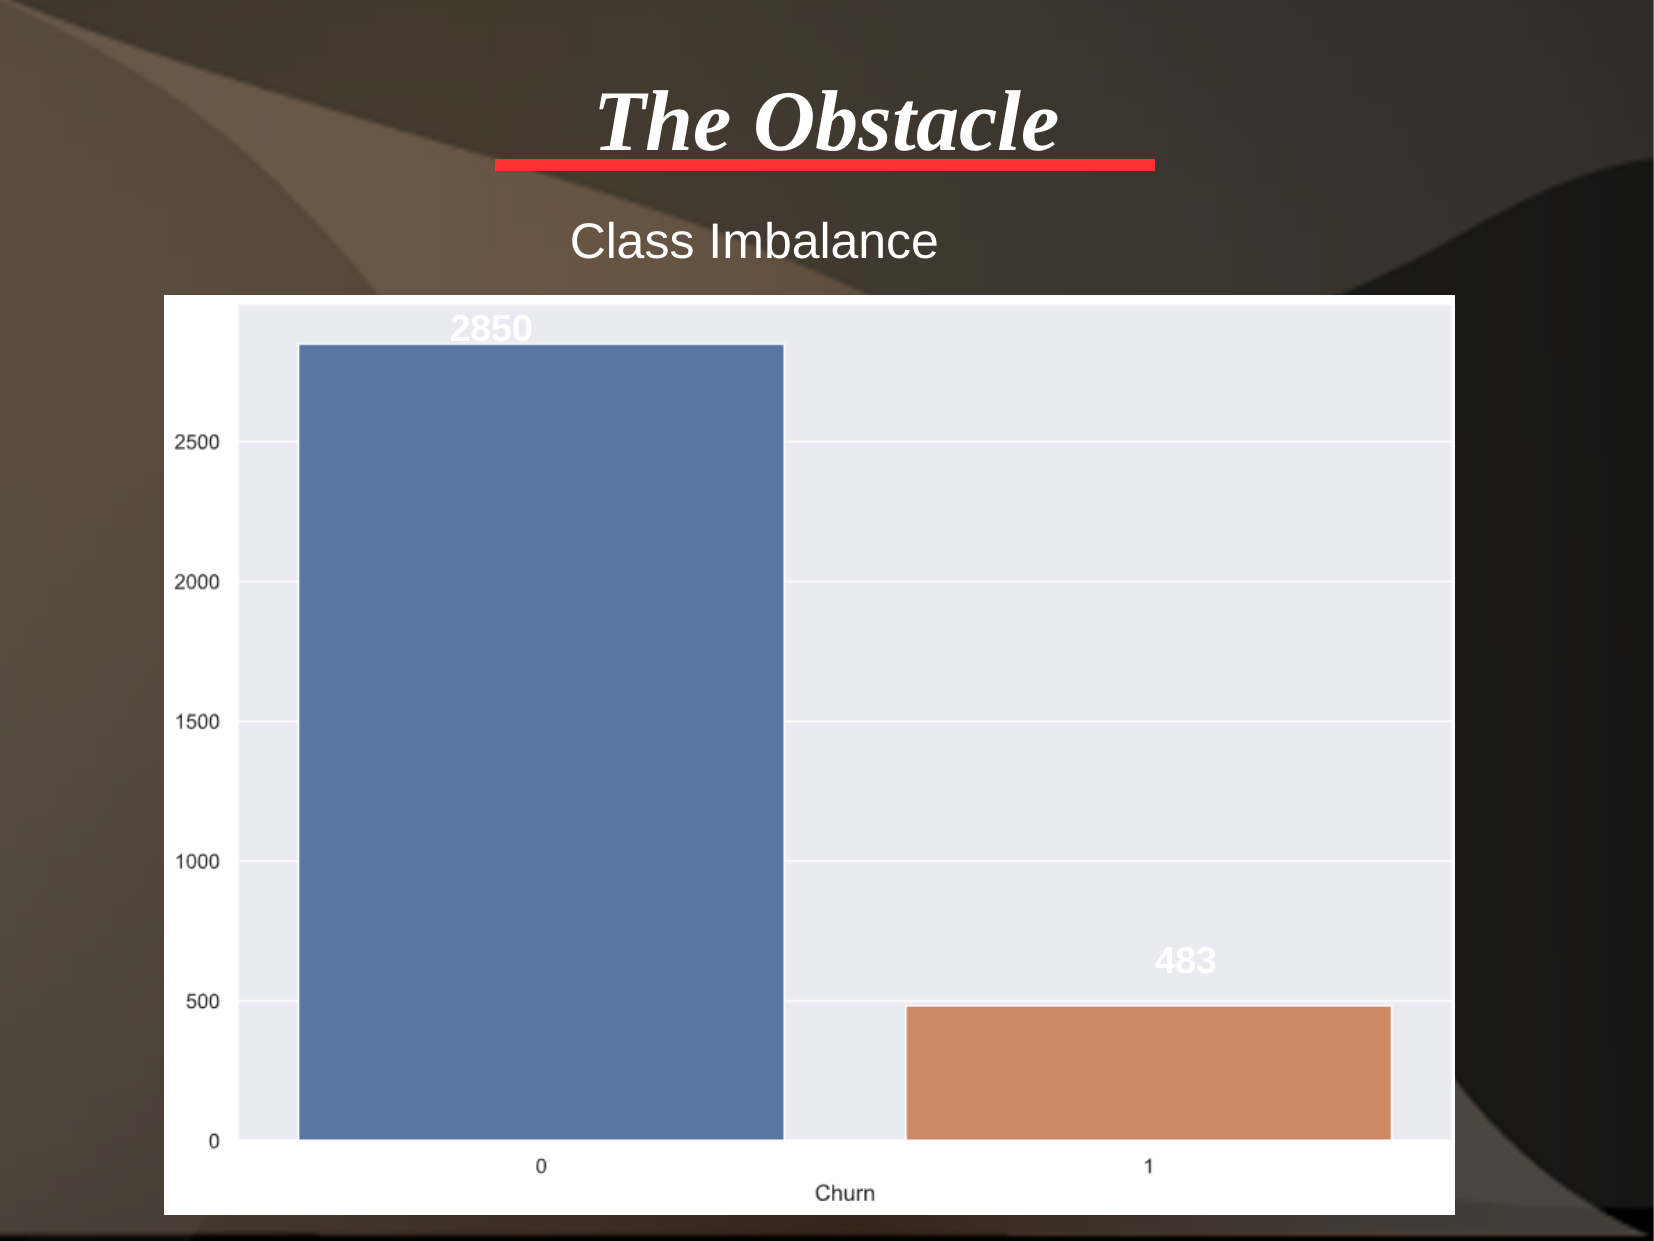

# The Obstacle
Class Imbalance
2850
483